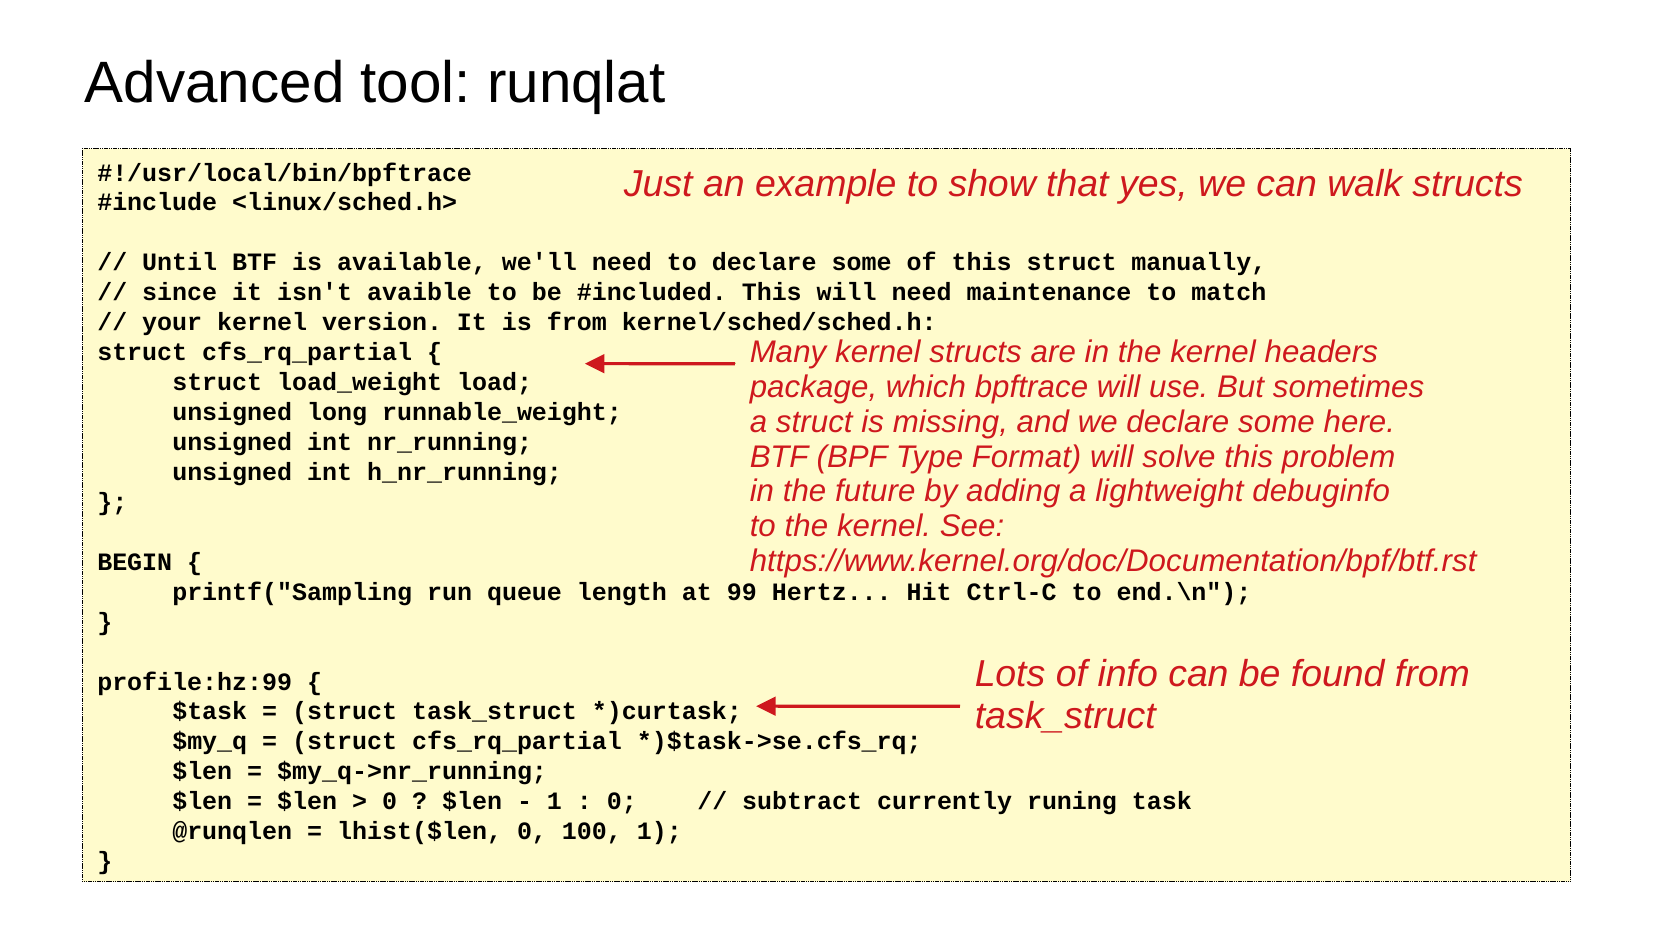

# Advanced tool: runqlat
#!/usr/local/bin/bpftrace
#include <linux/sched.h>
// Until BTF is available, we'll need to declare some of this struct manually,
// since it isn't avaible to be #included. This will need maintenance to match
// your kernel version. It is from kernel/sched/sched.h:
struct cfs_rq_partial {
	struct load_weight load;
	unsigned long runnable_weight;
	unsigned int nr_running;
	unsigned int h_nr_running;
};
BEGIN {
	printf("Sampling run queue length at 99 Hertz... Hit Ctrl-C to end.\n");
}
profile:hz:99 {
	$task = (struct task_struct *)curtask;
	$my_q = (struct cfs_rq_partial *)$task->se.cfs_rq;
	$len = $my_q->nr_running;
	$len = $len > 0 ? $len - 1 : 0;	// subtract currently runing task
	@runqlen = lhist($len, 0, 100, 1);
}
Just an example to show that yes, we can walk structs
Many kernel structs are in the kernel headers
package, which bpftrace will use. But sometimes
a struct is missing, and we declare some here.
BTF (BPF Type Format) will solve this problem
in the future by adding a lightweight debuginfo
to the kernel. See:
https://www.kernel.org/doc/Documentation/bpf/btf.rst
Lots of info can be found from
task_struct